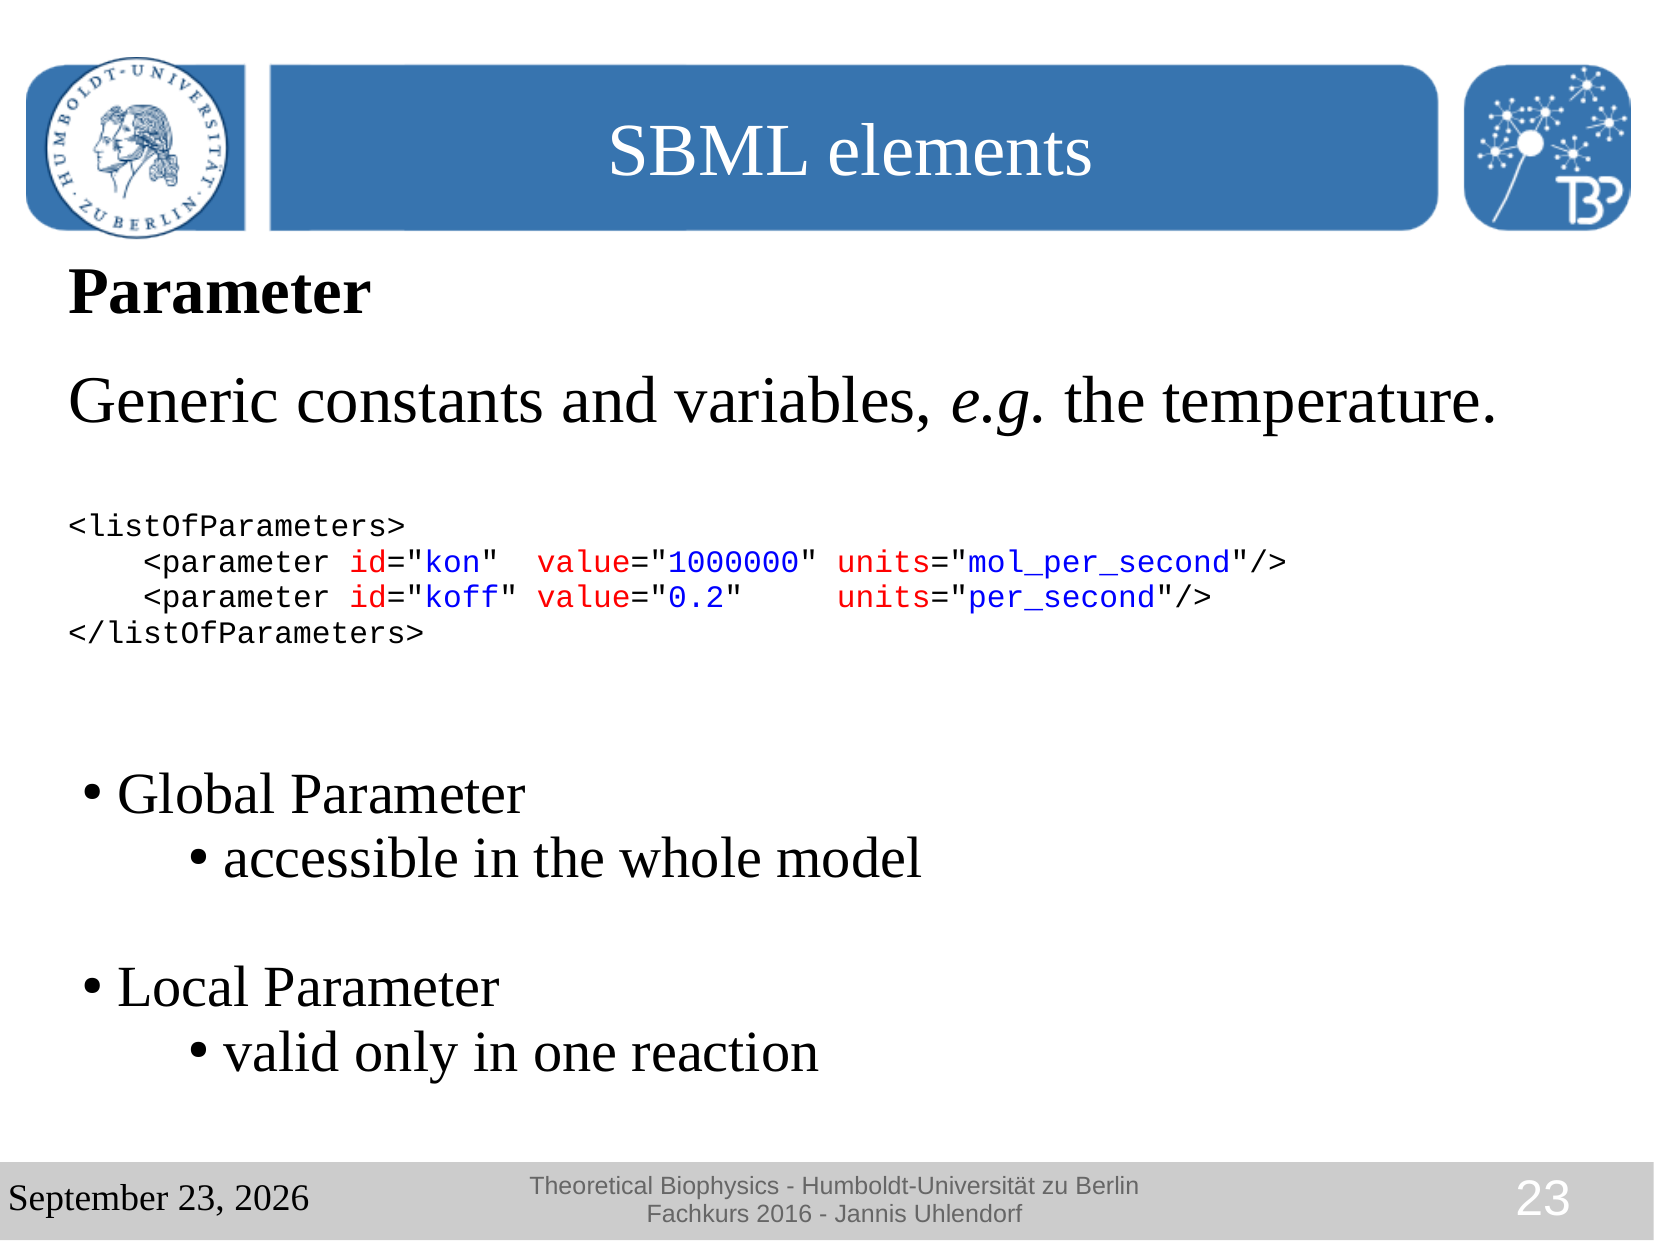

# SBML elements
Parameter
Generic constants and variables, e.g. the temperature.
<listOfParameters>
	<parameter id="kon" value="1000000" units="mol_per_second"/>
 <parameter id="koff" value="0.2" units="per_second"/>
</listOfParameters>
 Global Parameter
accessible in the whole model
 Local Parameter
valid only in one reaction
23
Fachkurs WS 2013 - Timo Lubitz, Jannis Uhlendorf